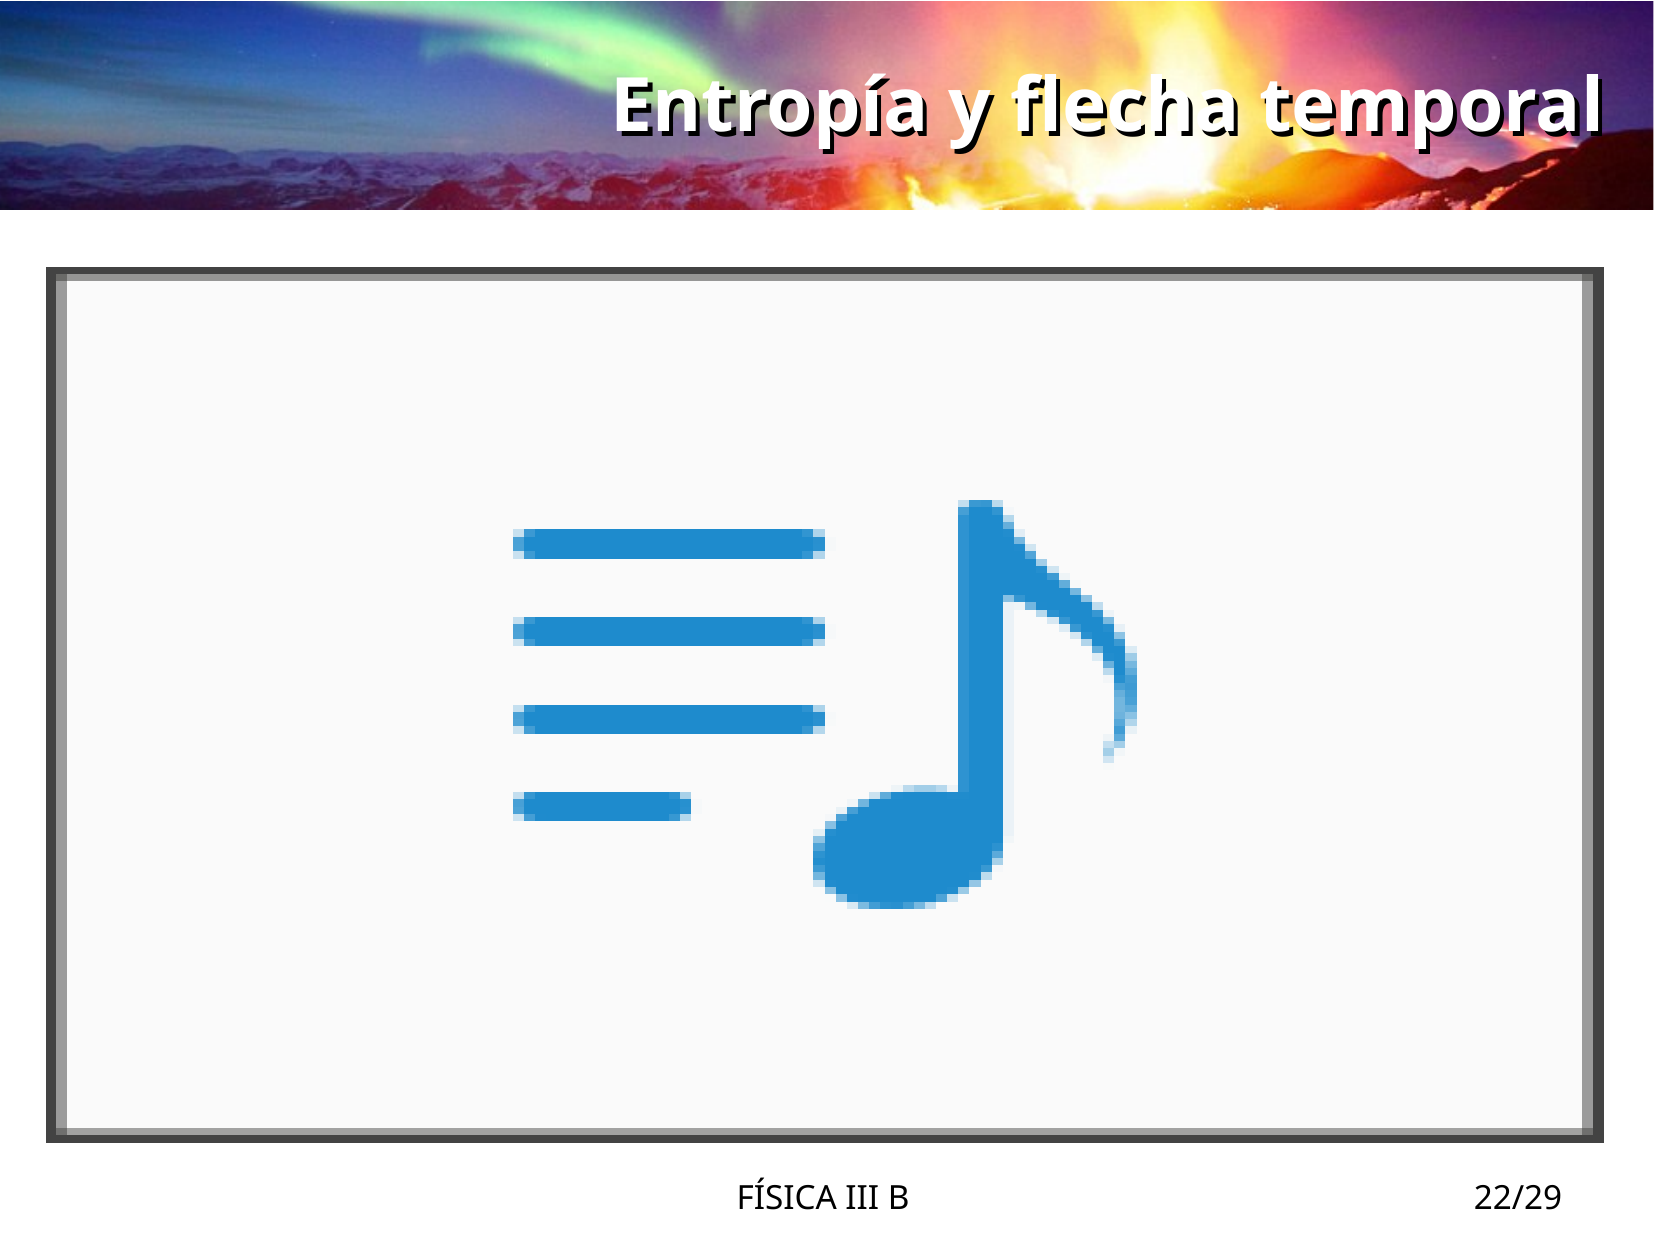

# Entropía y flecha temporal
FÍSICA III B
22